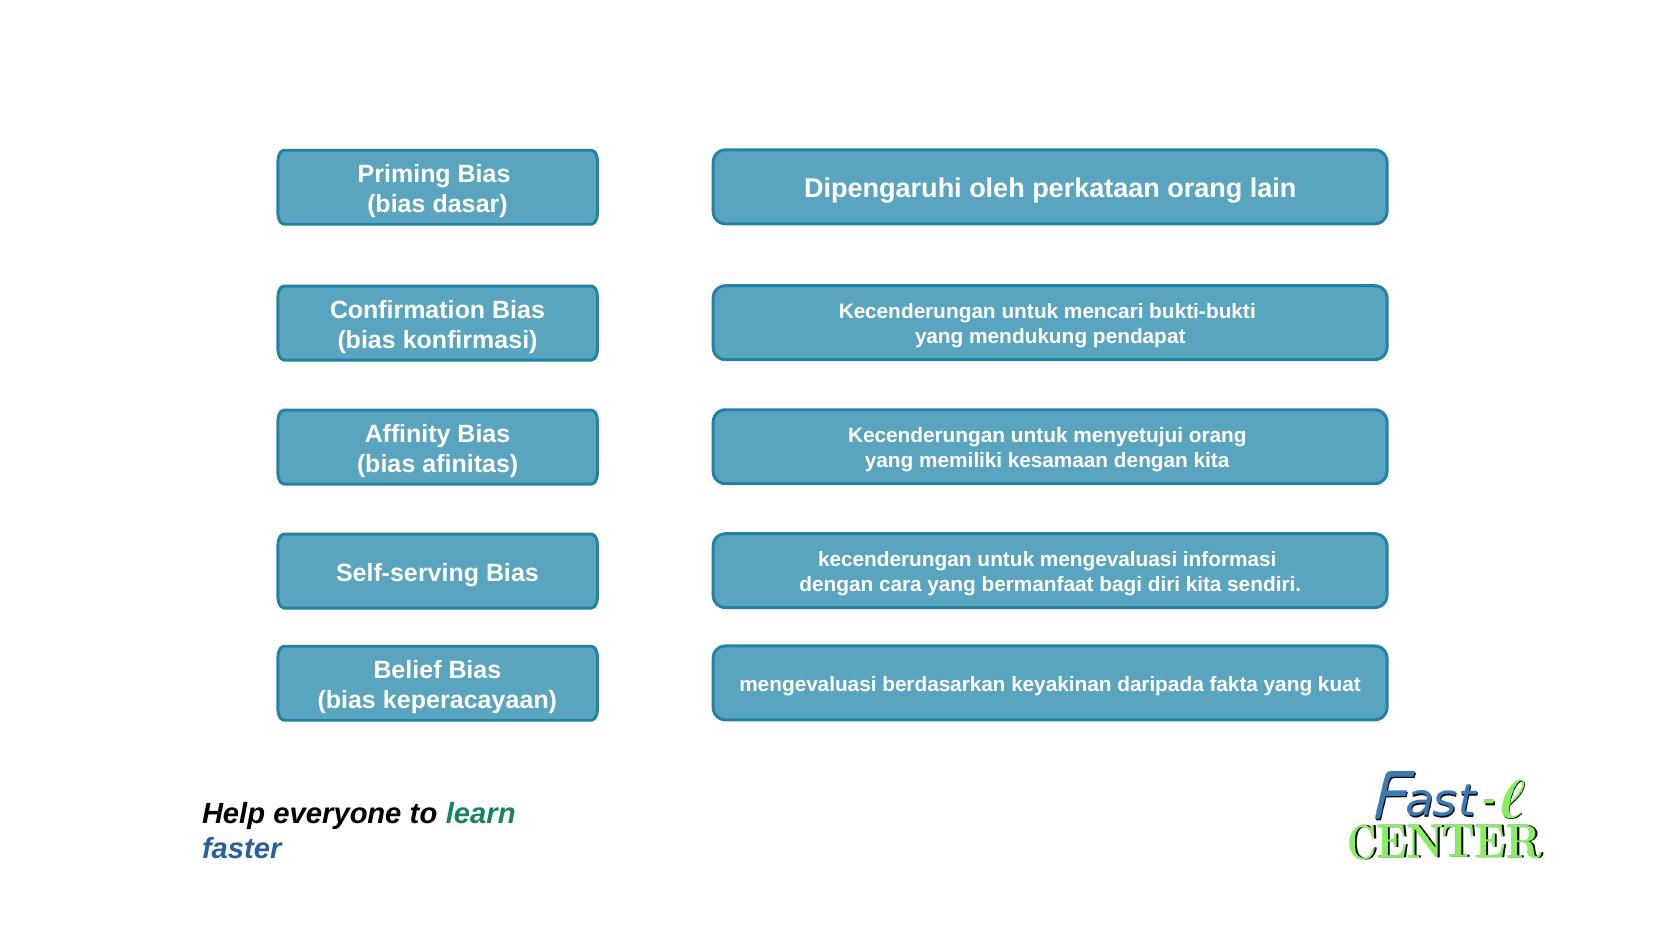

Dipengaruhi oleh perkataan orang lain
Priming Bias
(bias dasar)
Kecenderungan untuk mencari bukti-bukti
yang mendukung pendapat
Confirmation Bias
(bias konfirmasi)
Kecenderungan untuk menyetujui orang
yang memiliki kesamaan dengan kita
Affinity Bias
(bias afinitas)
kecenderungan untuk mengevaluasi informasi
dengan cara yang bermanfaat bagi diri kita sendiri.
Self-serving Bias
mengevaluasi berdasarkan keyakinan daripada fakta yang kuat
Belief Bias
(bias keperacayaan)
Help everyone to learn faster